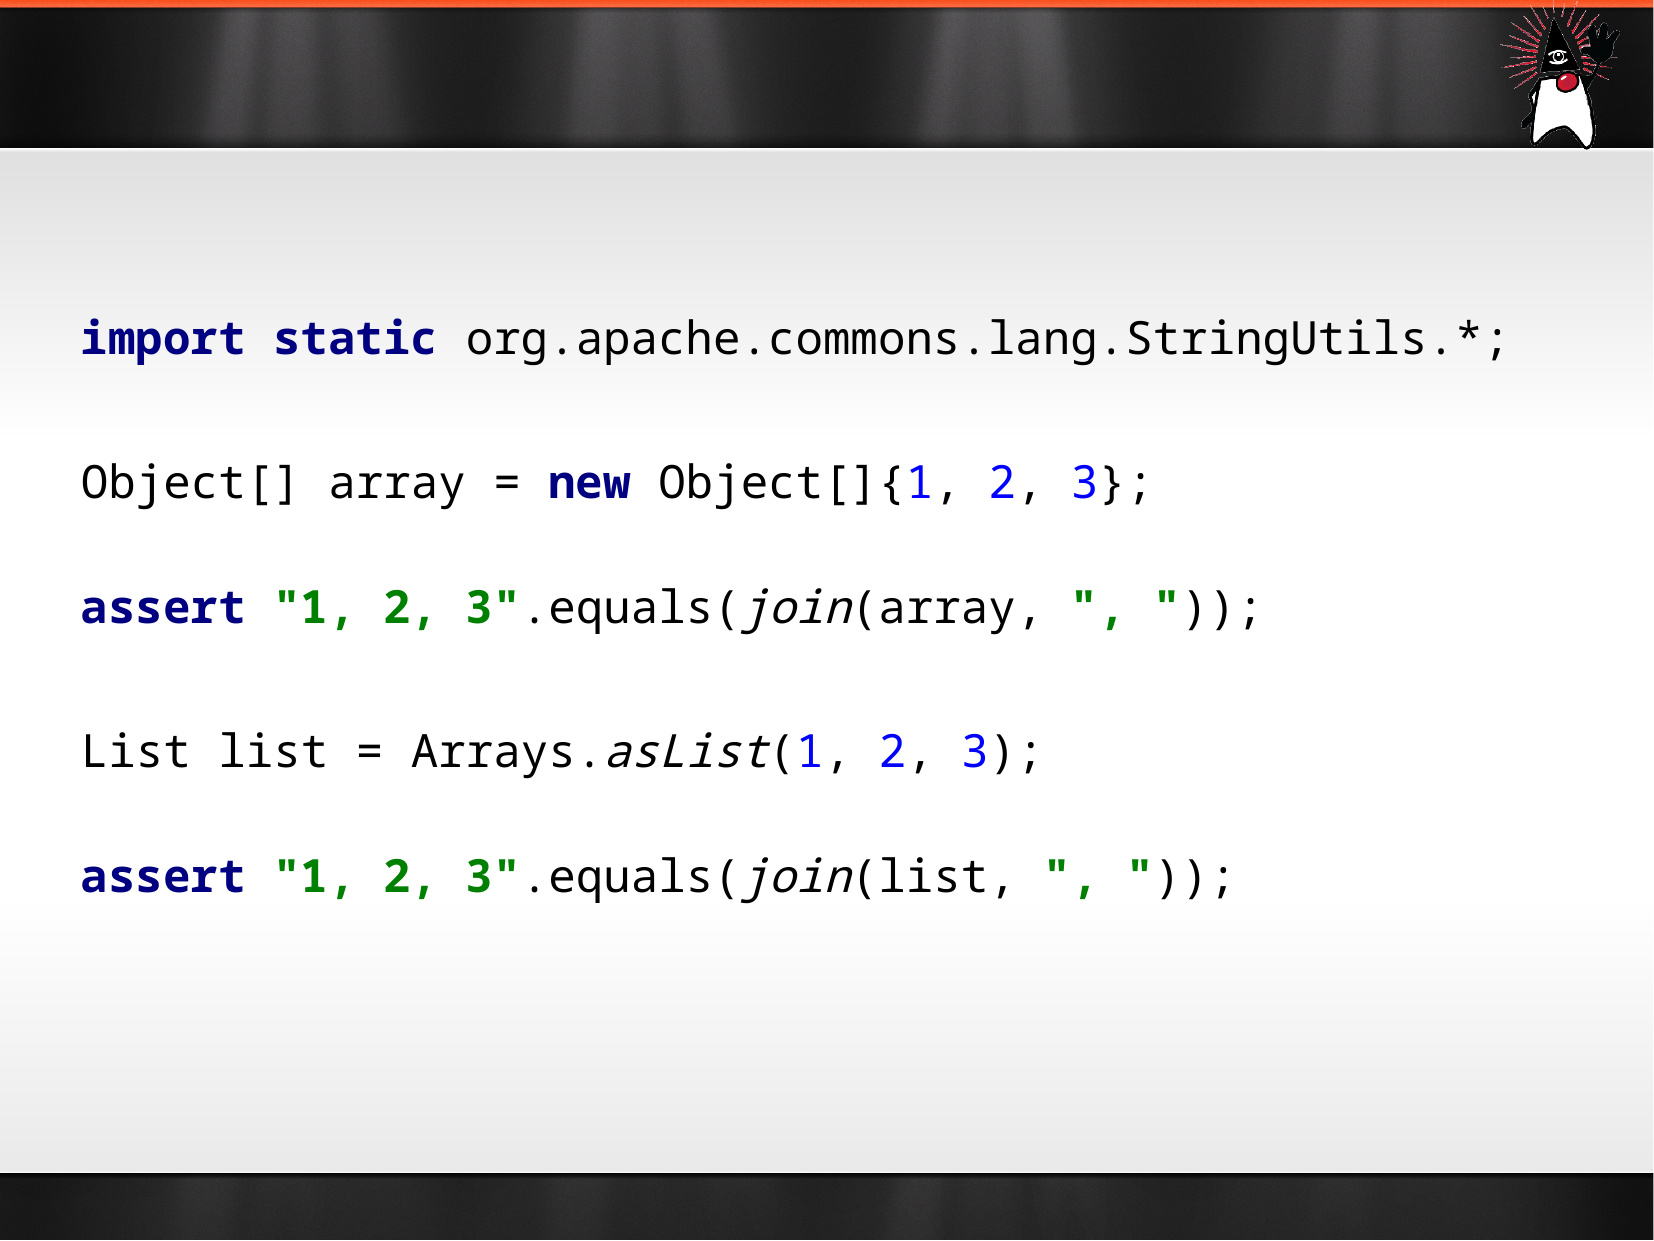

#
import static org.apache.commons.lang.StringUtils.*;
Object[] array = new Object[]{1, 2, 3};
assert "1, 2, 3".equals(join(array, ", "));
List list = Arrays.asList(1, 2, 3);
assert "1, 2, 3".equals(join(list, ", "));